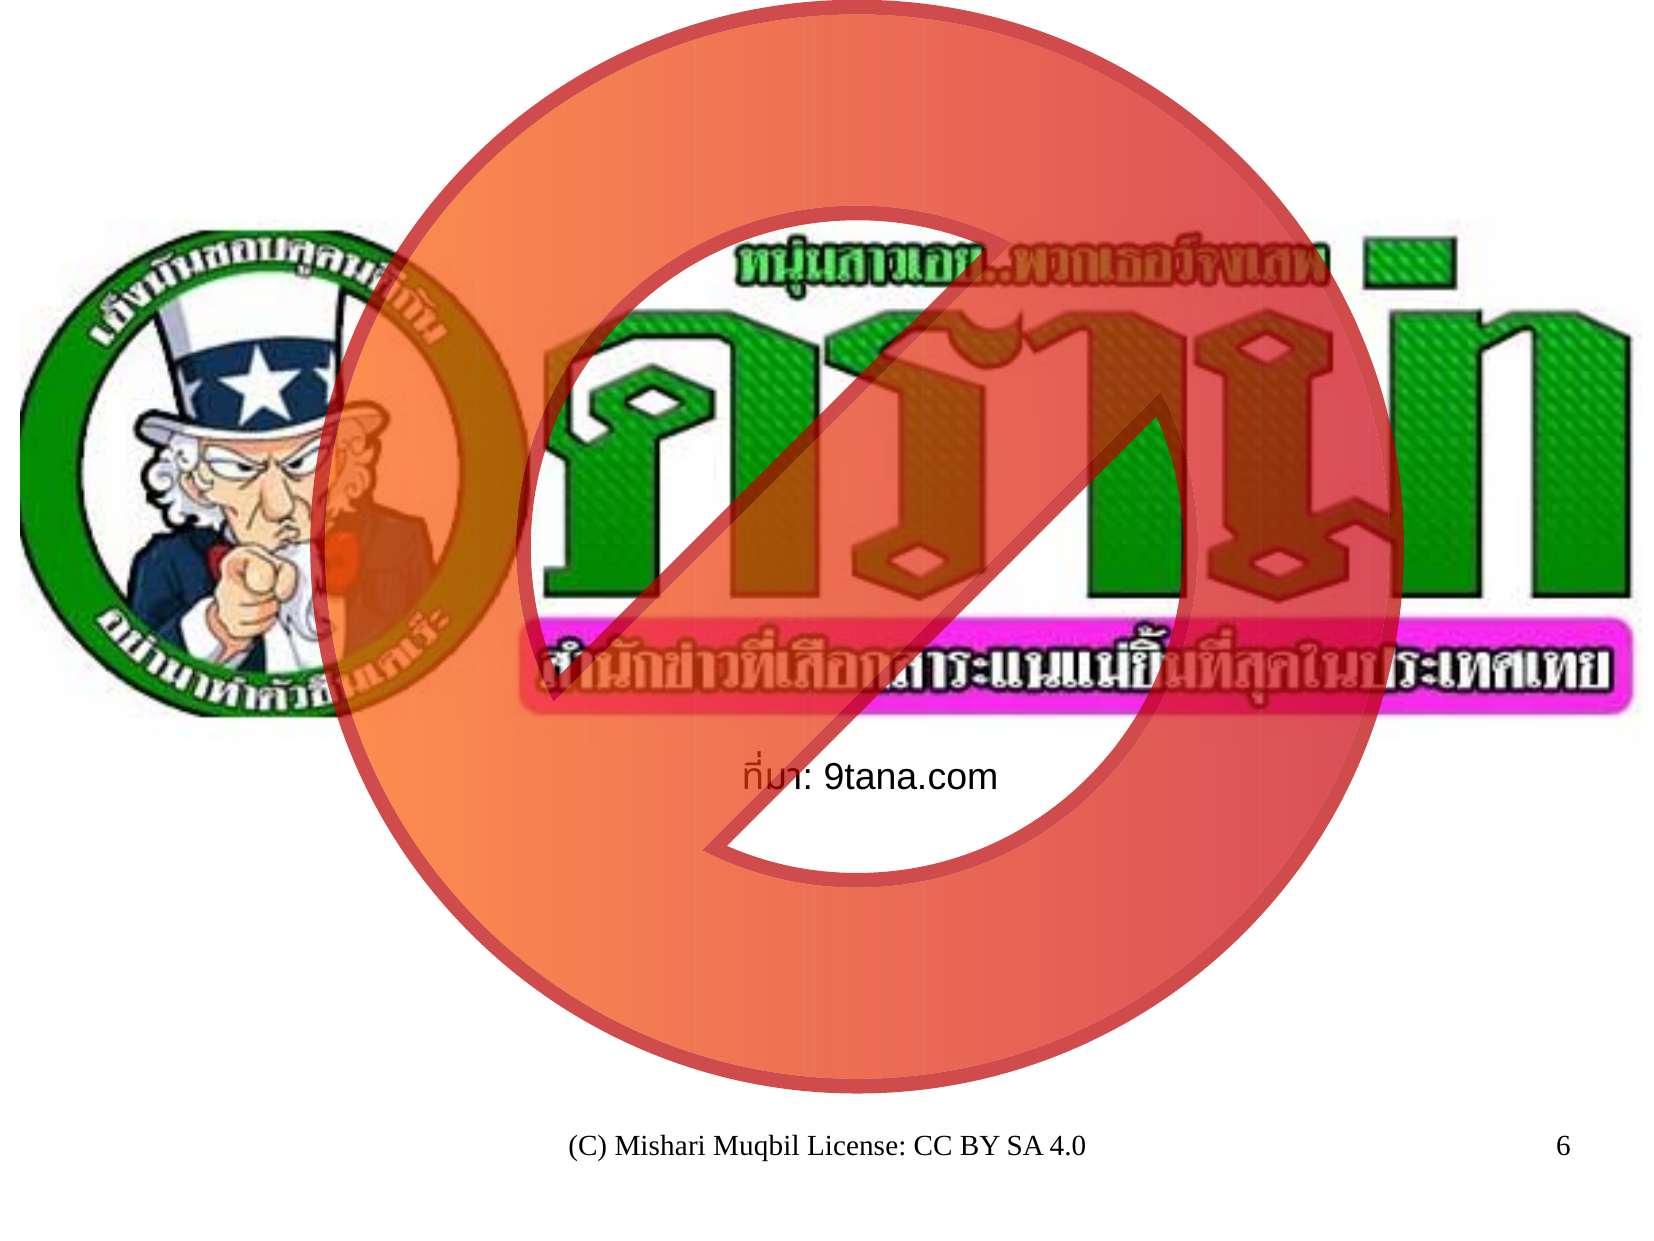

#
ที่มา: 9tana.com
(C) Mishari Muqbil License: CC BY SA 4.0
6